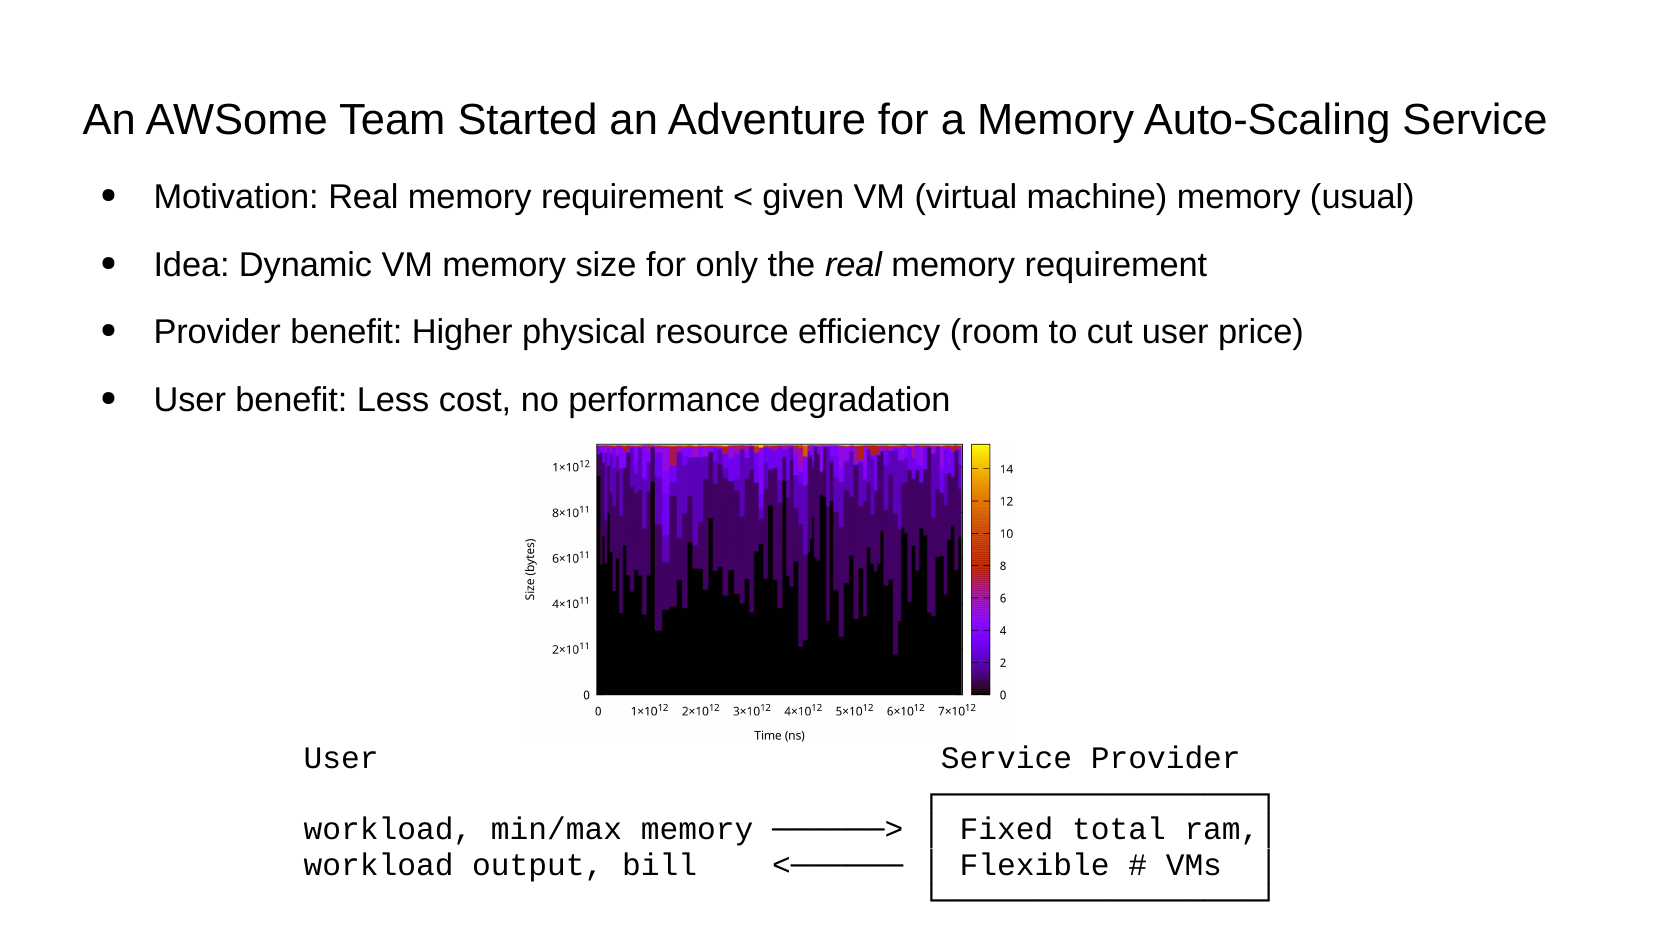

# An AWSome Team Started an Adventure for a Memory Auto-Scaling Service
Motivation: Real memory requirement < given VM (virtual machine) memory (usual)
Idea: Dynamic VM memory size for only the real memory requirement
Provider benefit: Higher physical resource efficiency (room to cut user price)
User benefit: Less cost, no performance degradation
User Service Provider
 ┌─────────────────┐
workload, min/max memory ──────> │ Fixed total ram,│
workload output, bill <────── │ Flexible # VMs │
 └─────────────────┘